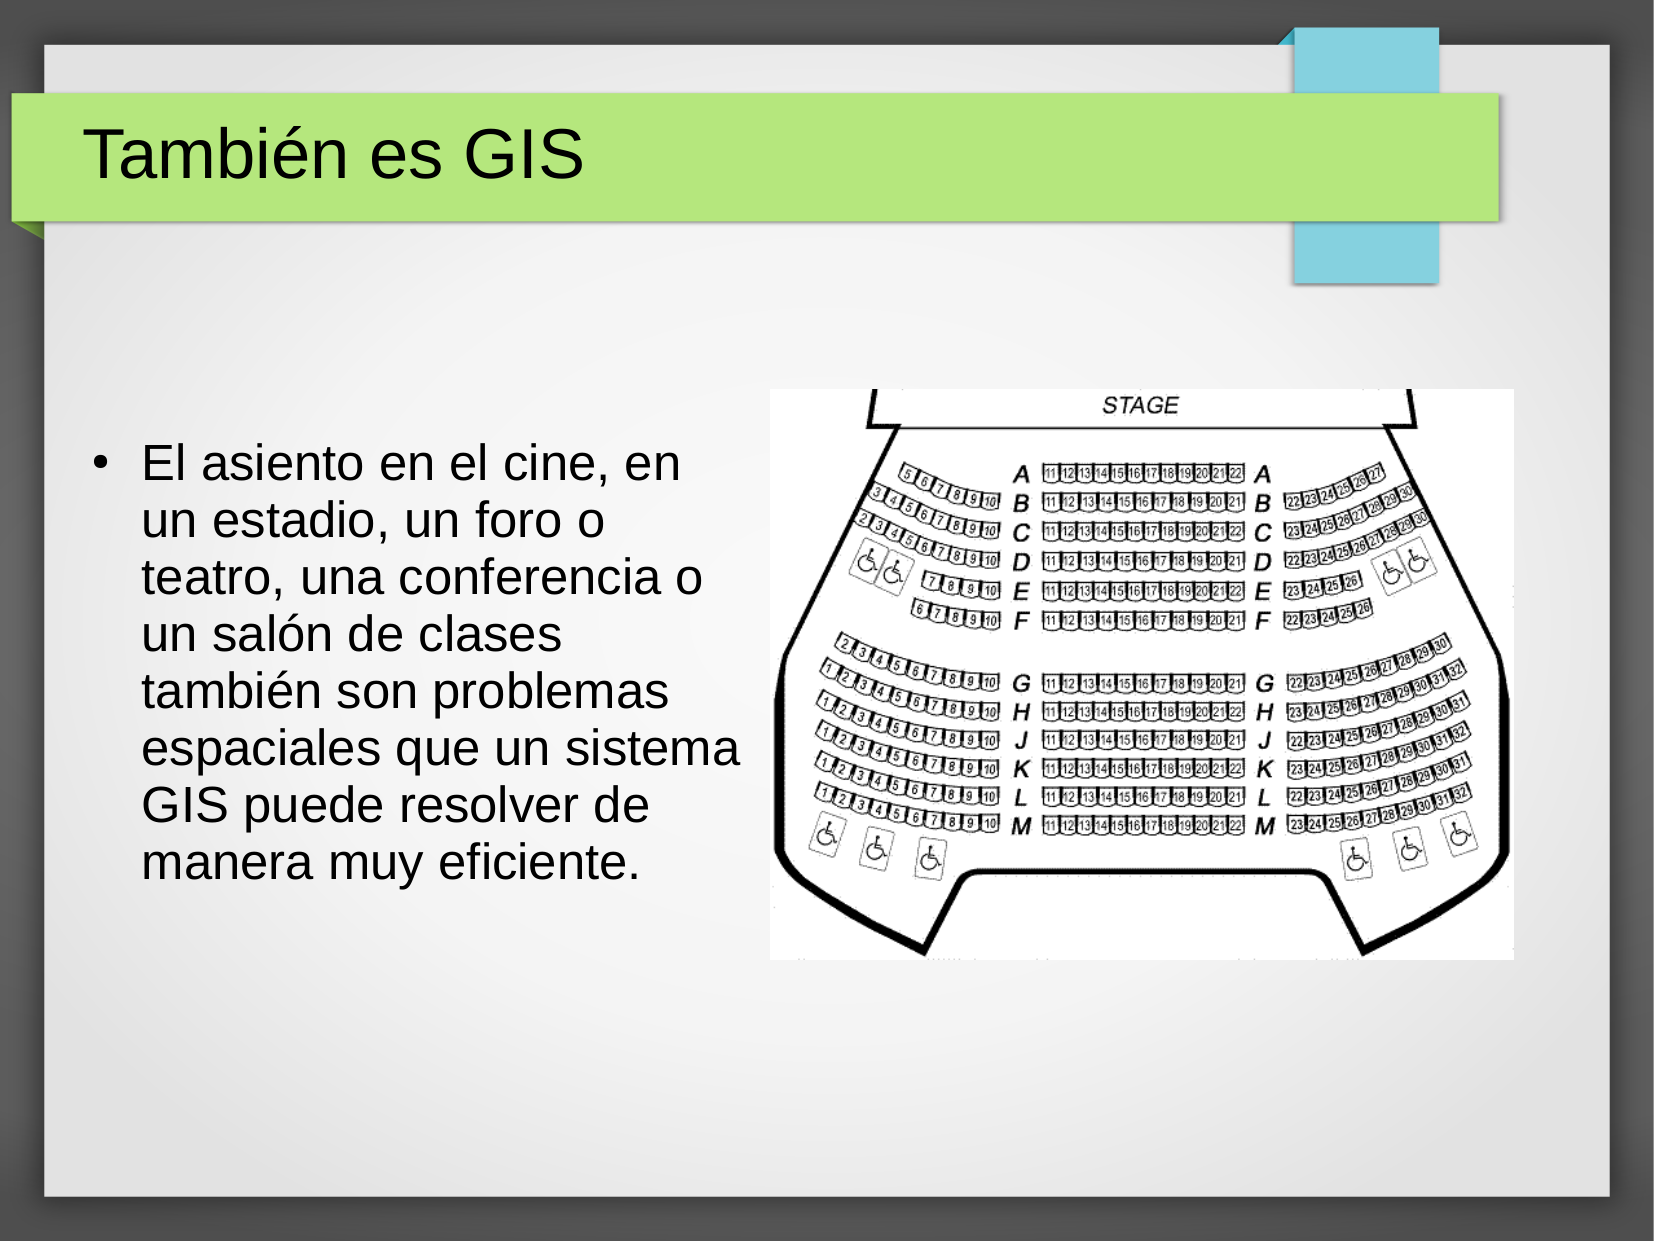

# También es GIS
El asiento en el cine, en un estadio, un foro o teatro, una conferencia o un salón de clases también son problemas espaciales que un sistema GIS puede resolver de manera muy eficiente.